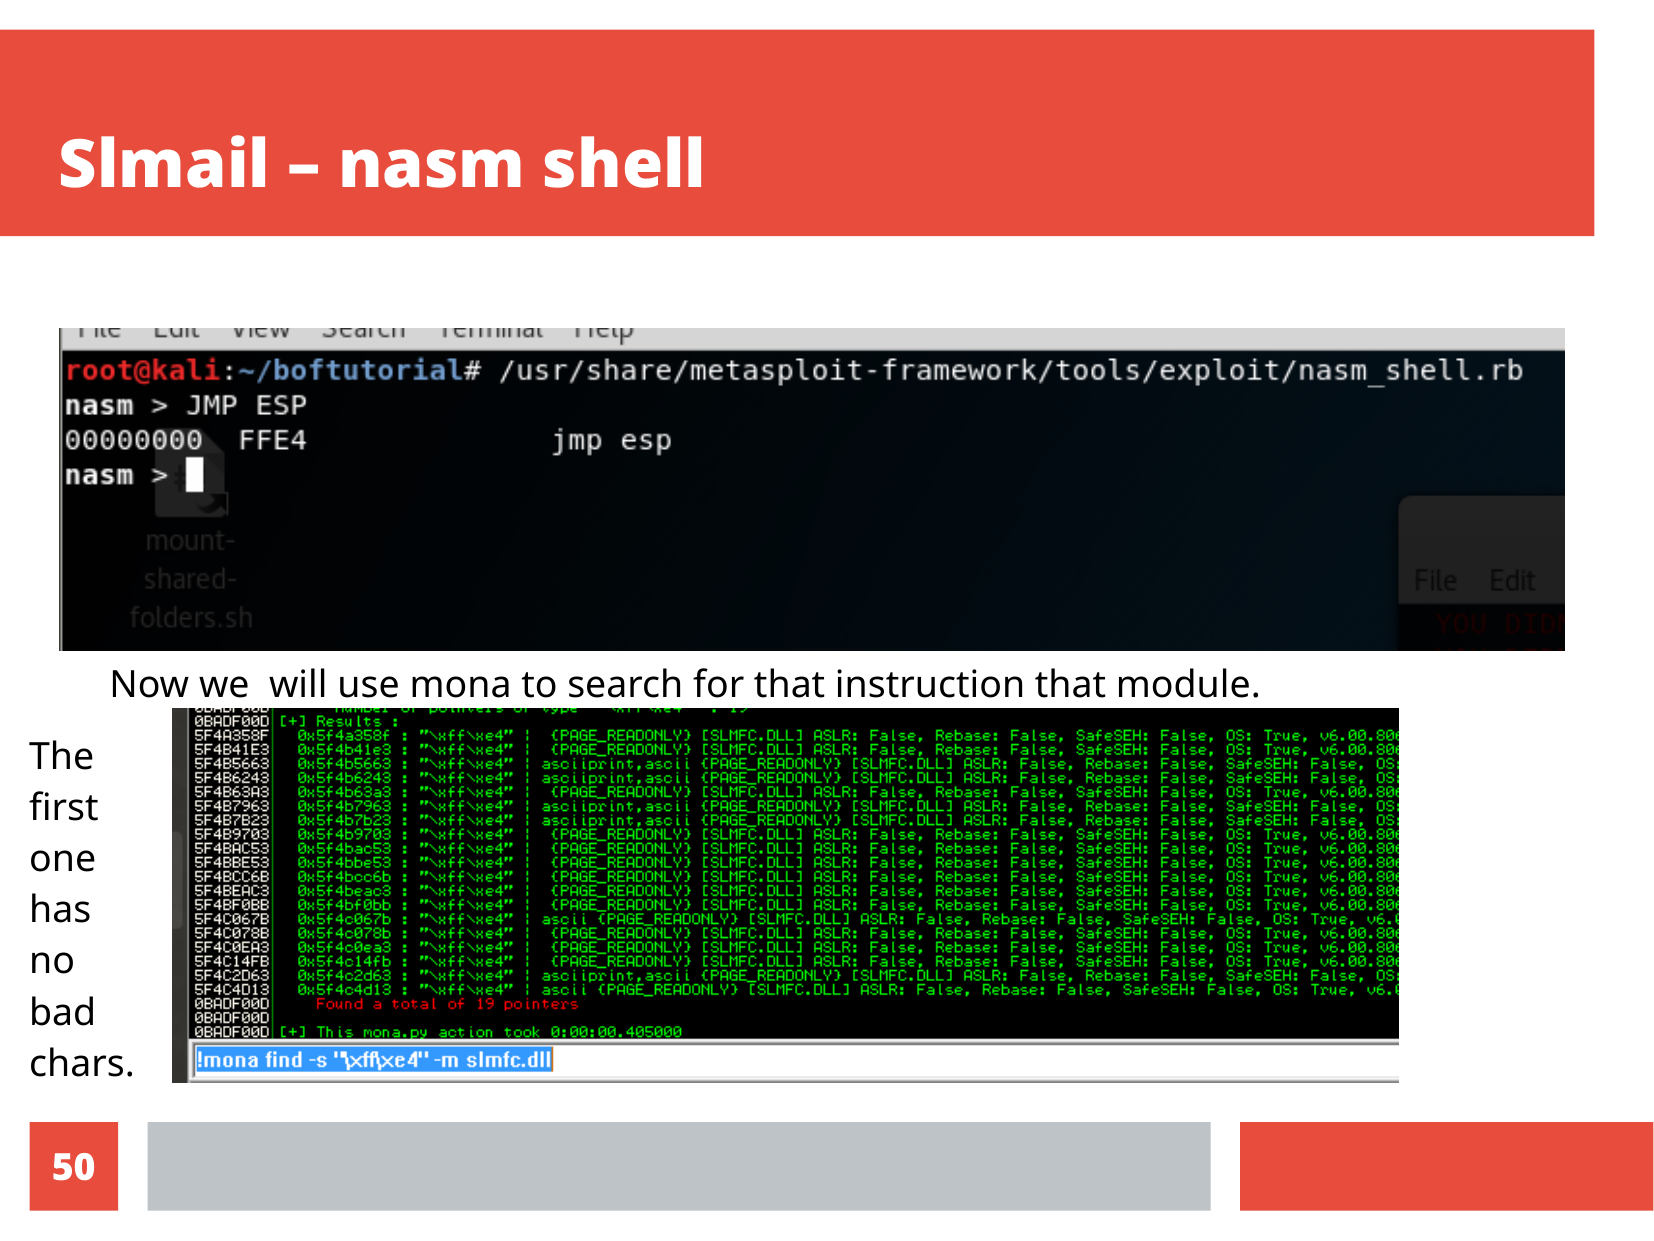

# Slmail – nasm shell
Now we will use mona to search for that instruction that module.
The first one has no bad chars.
50